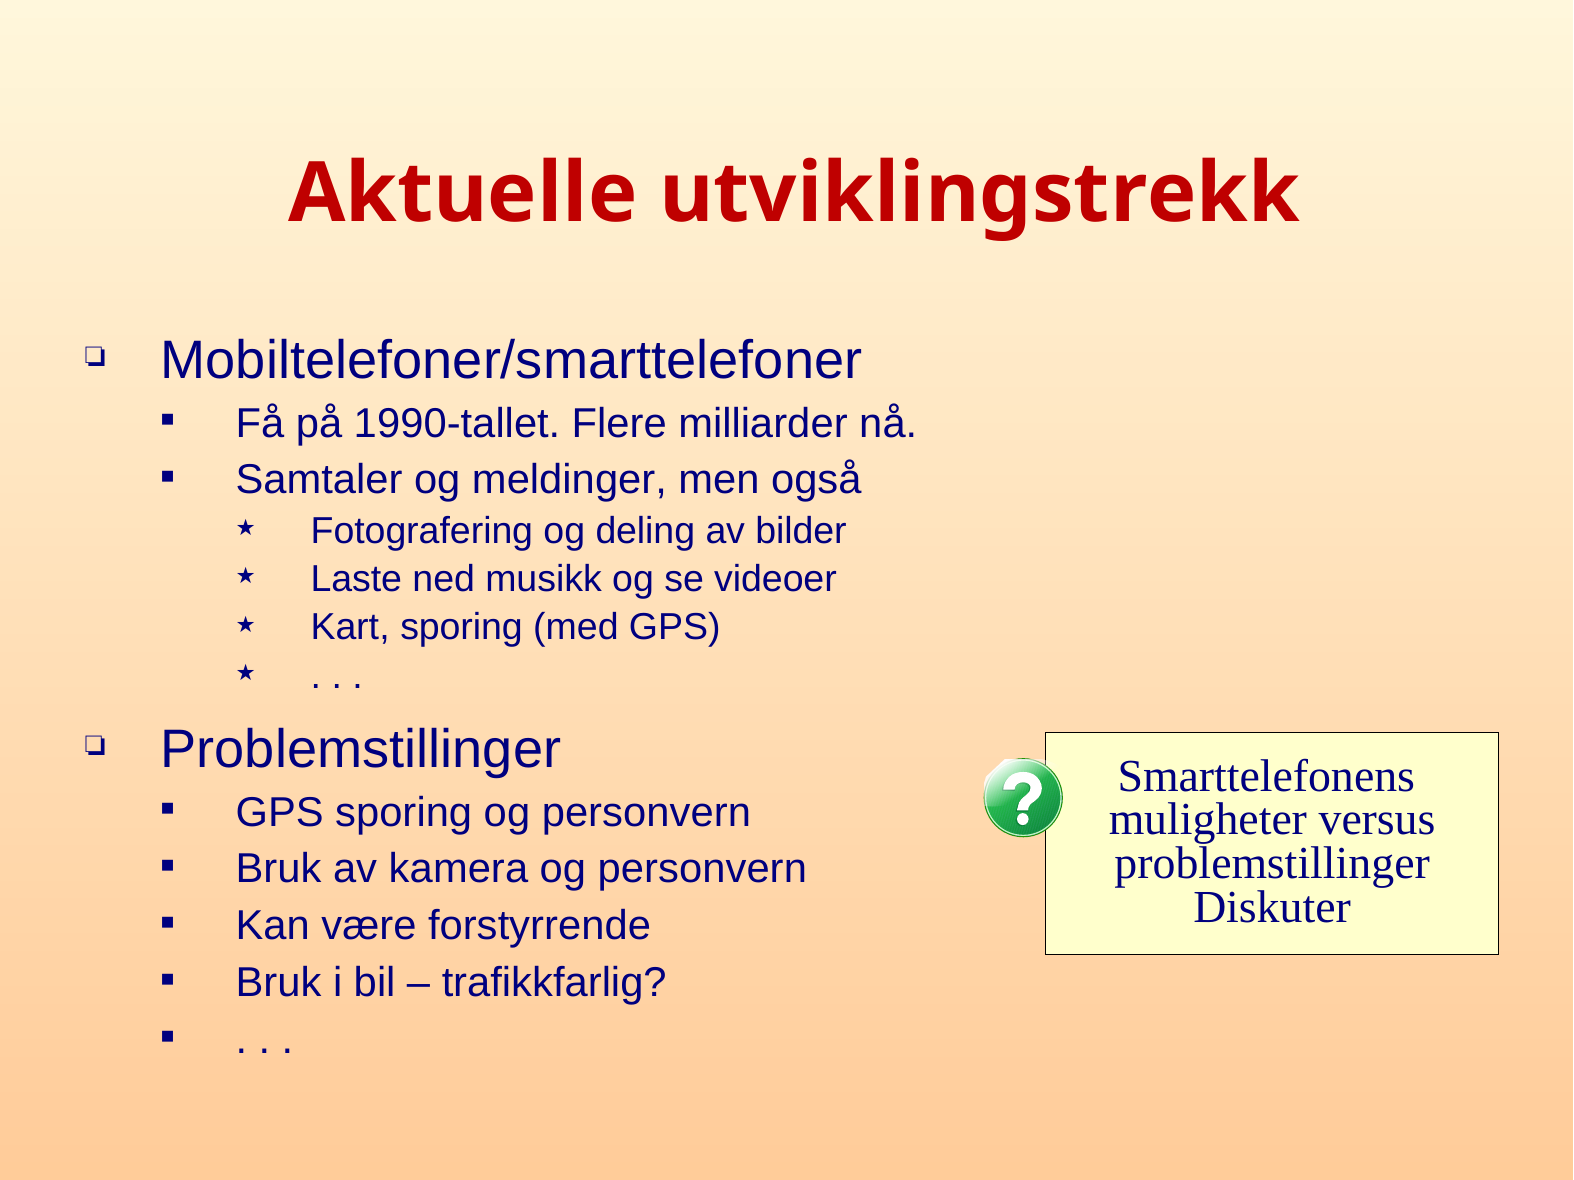

# Aktuelle utviklingstrekk
Mobiltelefoner/smarttelefoner
Få på 1990-tallet. Flere milliarder nå.
Samtaler og meldinger, men også
Fotografering og deling av bilder
Laste ned musikk og se videoer
Kart, sporing (med GPS)
. . .
Problemstillinger
GPS sporing og personvern
Bruk av kamera og personvern
Kan være forstyrrende
Bruk i bil – trafikkfarlig?
. . .
Smarttelefonens
muligheter versus
problemstillinger
Diskuter